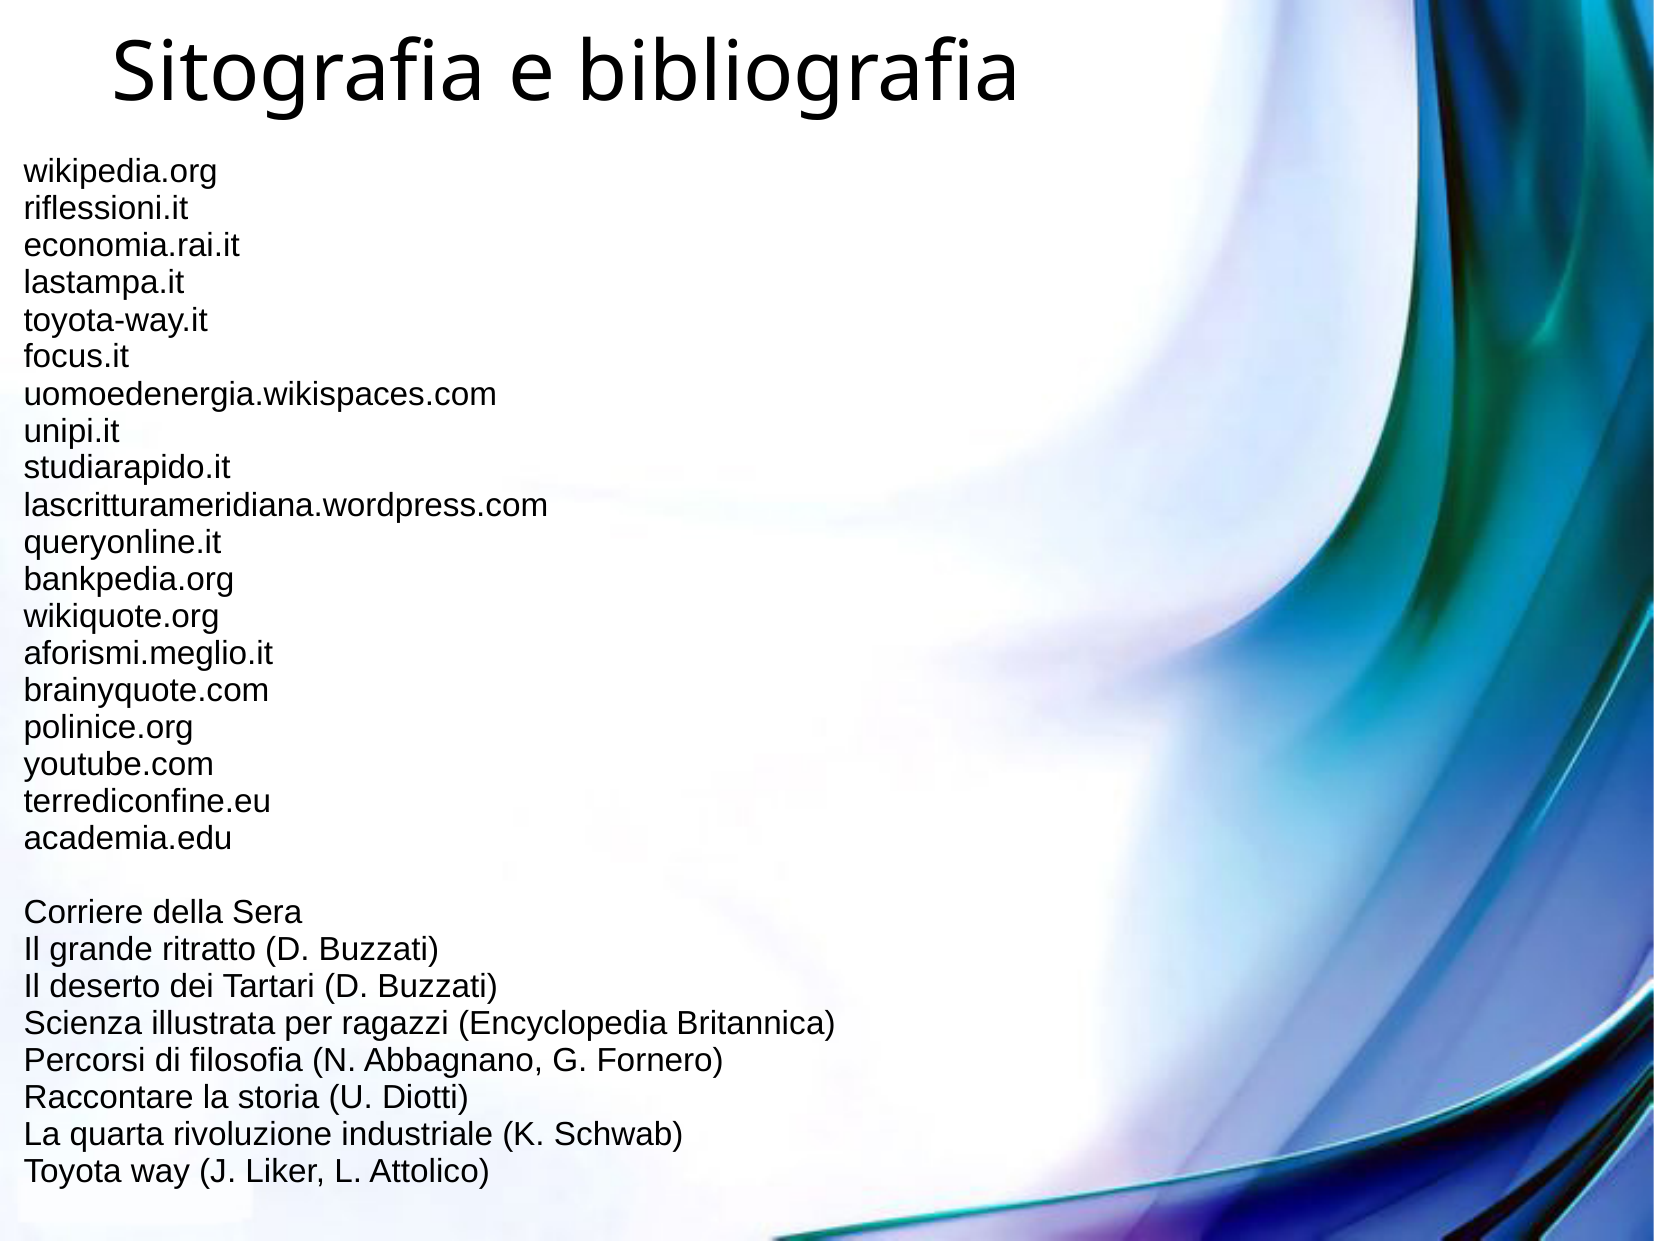

# Sitografia e bibliografia
wikipedia.org
riflessioni.it
economia.rai.it
lastampa.it
toyota-way.it
focus.it
uomoedenergia.wikispaces.com
unipi.it
studiarapido.it
lascritturameridiana.wordpress.com
queryonline.it
bankpedia.org
wikiquote.org
aforismi.meglio.it
brainyquote.com
polinice.org
youtube.com
terrediconfine.eu
academia.edu
Corriere della Sera
Il grande ritratto (D. Buzzati)
Il deserto dei Tartari (D. Buzzati)
Scienza illustrata per ragazzi (Encyclopedia Britannica)
Percorsi di filosofia (N. Abbagnano, G. Fornero)
Raccontare la storia (U. Diotti)
La quarta rivoluzione industriale (K. Schwab)
Toyota way (J. Liker, L. Attolico)